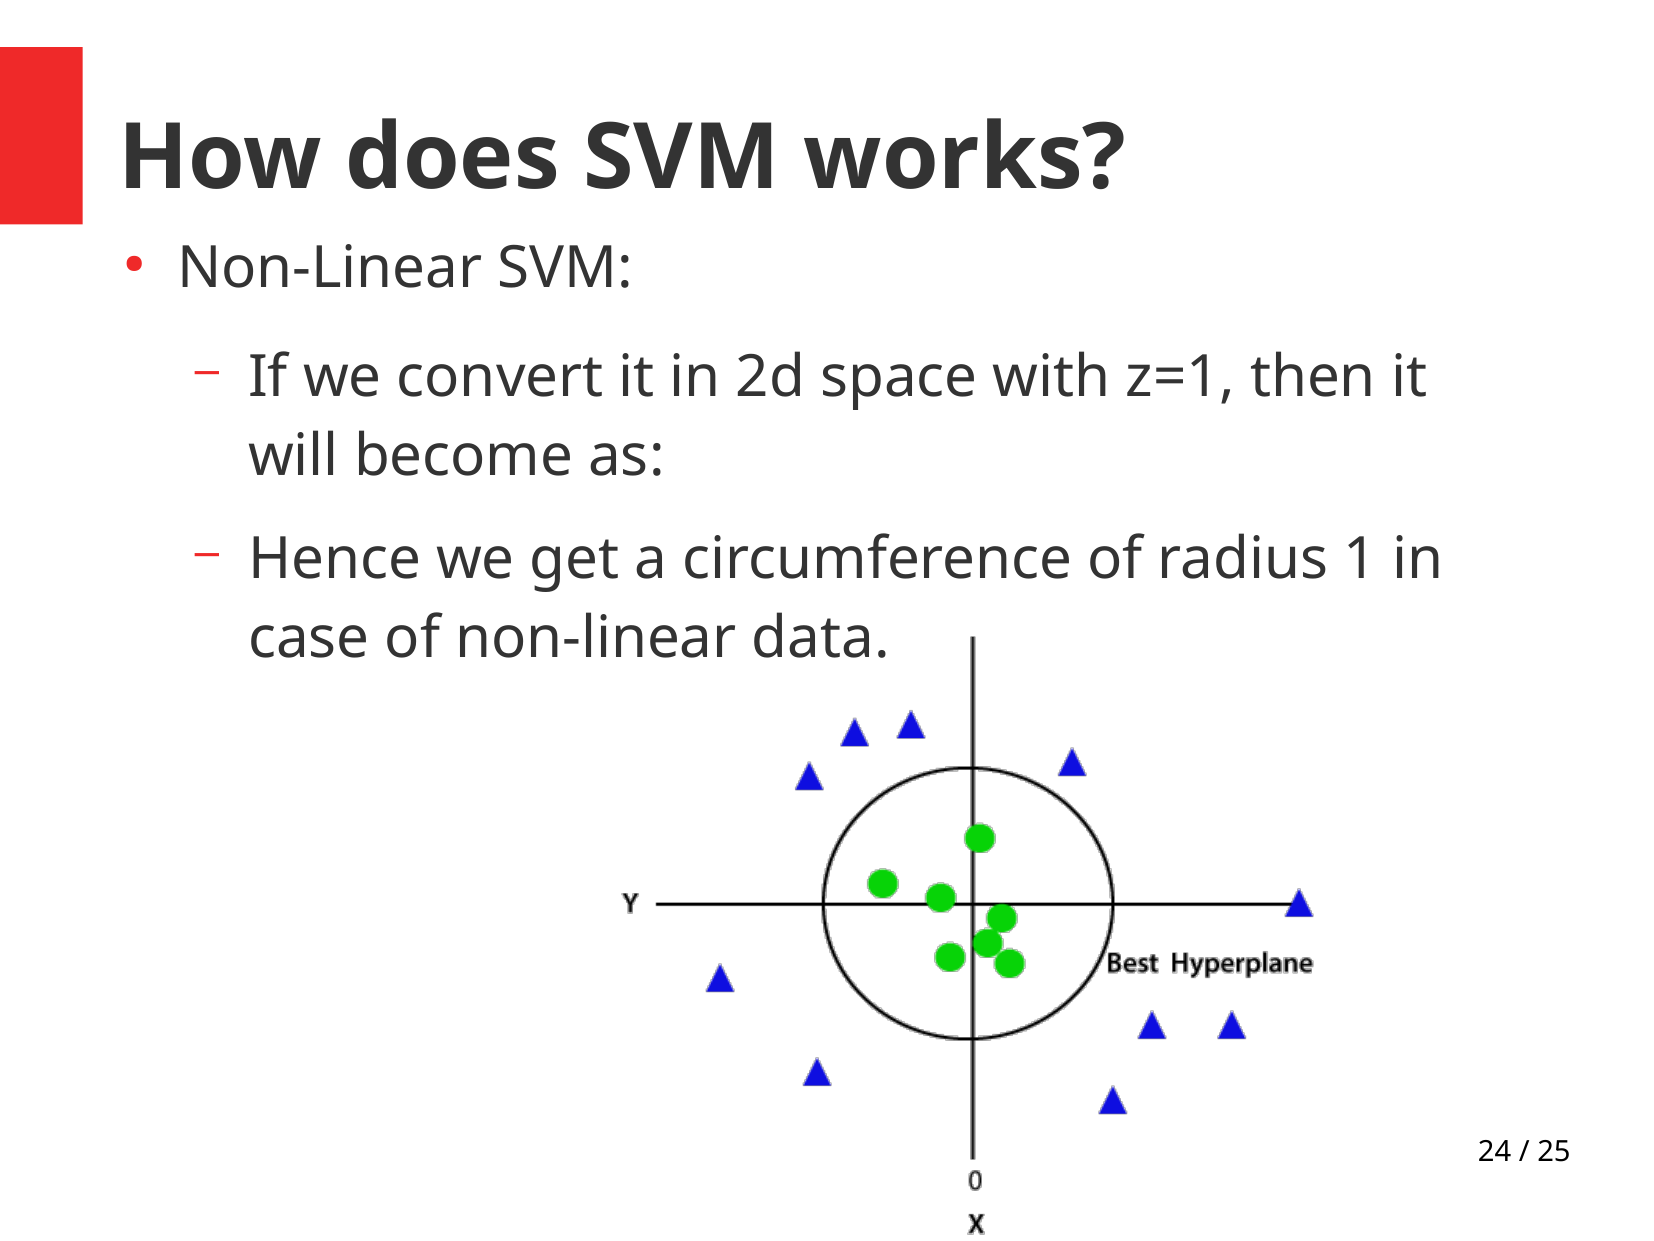

# How does SVM works?
Non-Linear SVM:
If we convert it in 2d space with z=1, then it will become as:
Hence we get a circumference of radius 1 in case of non-linear data.
24